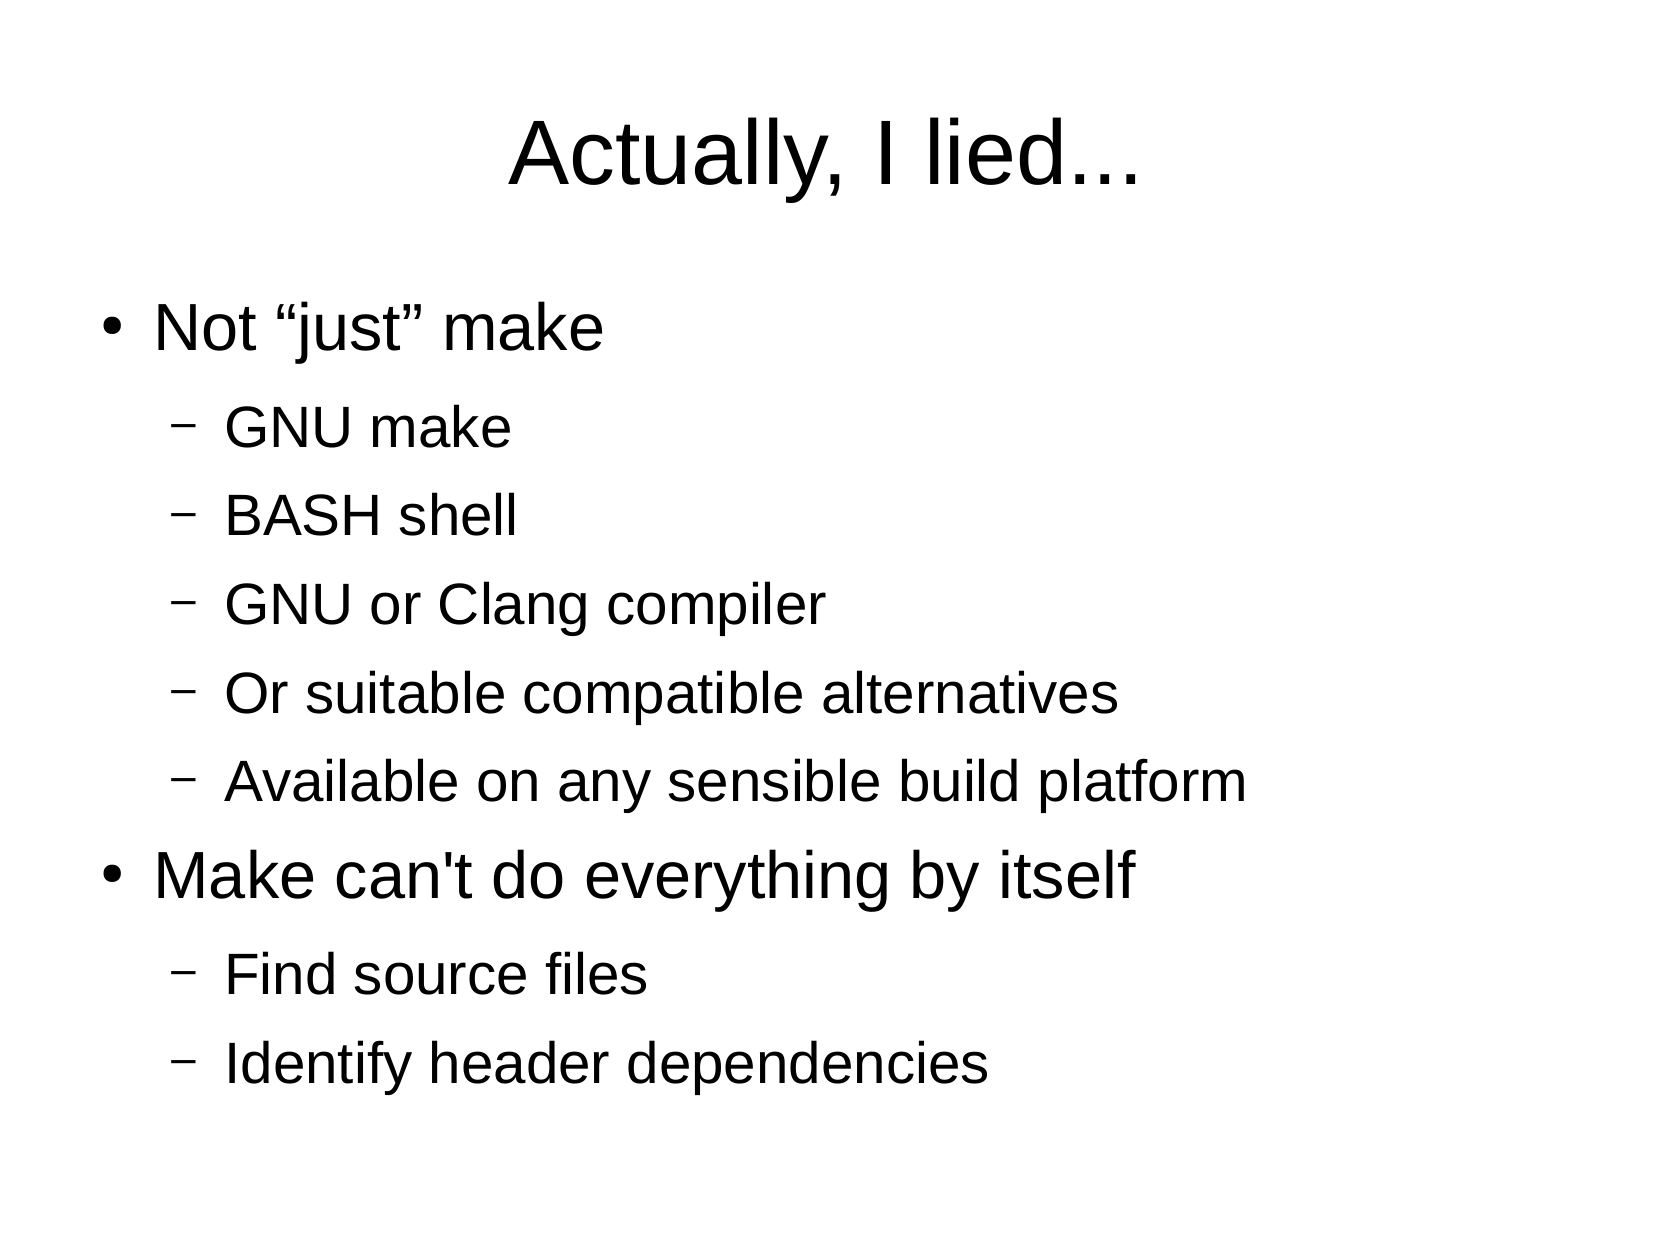

# Actually, I lied...
Not “just” make
GNU make
BASH shell
GNU or Clang compiler
Or suitable compatible alternatives
Available on any sensible build platform
Make can't do everything by itself
Find source files
Identify header dependencies